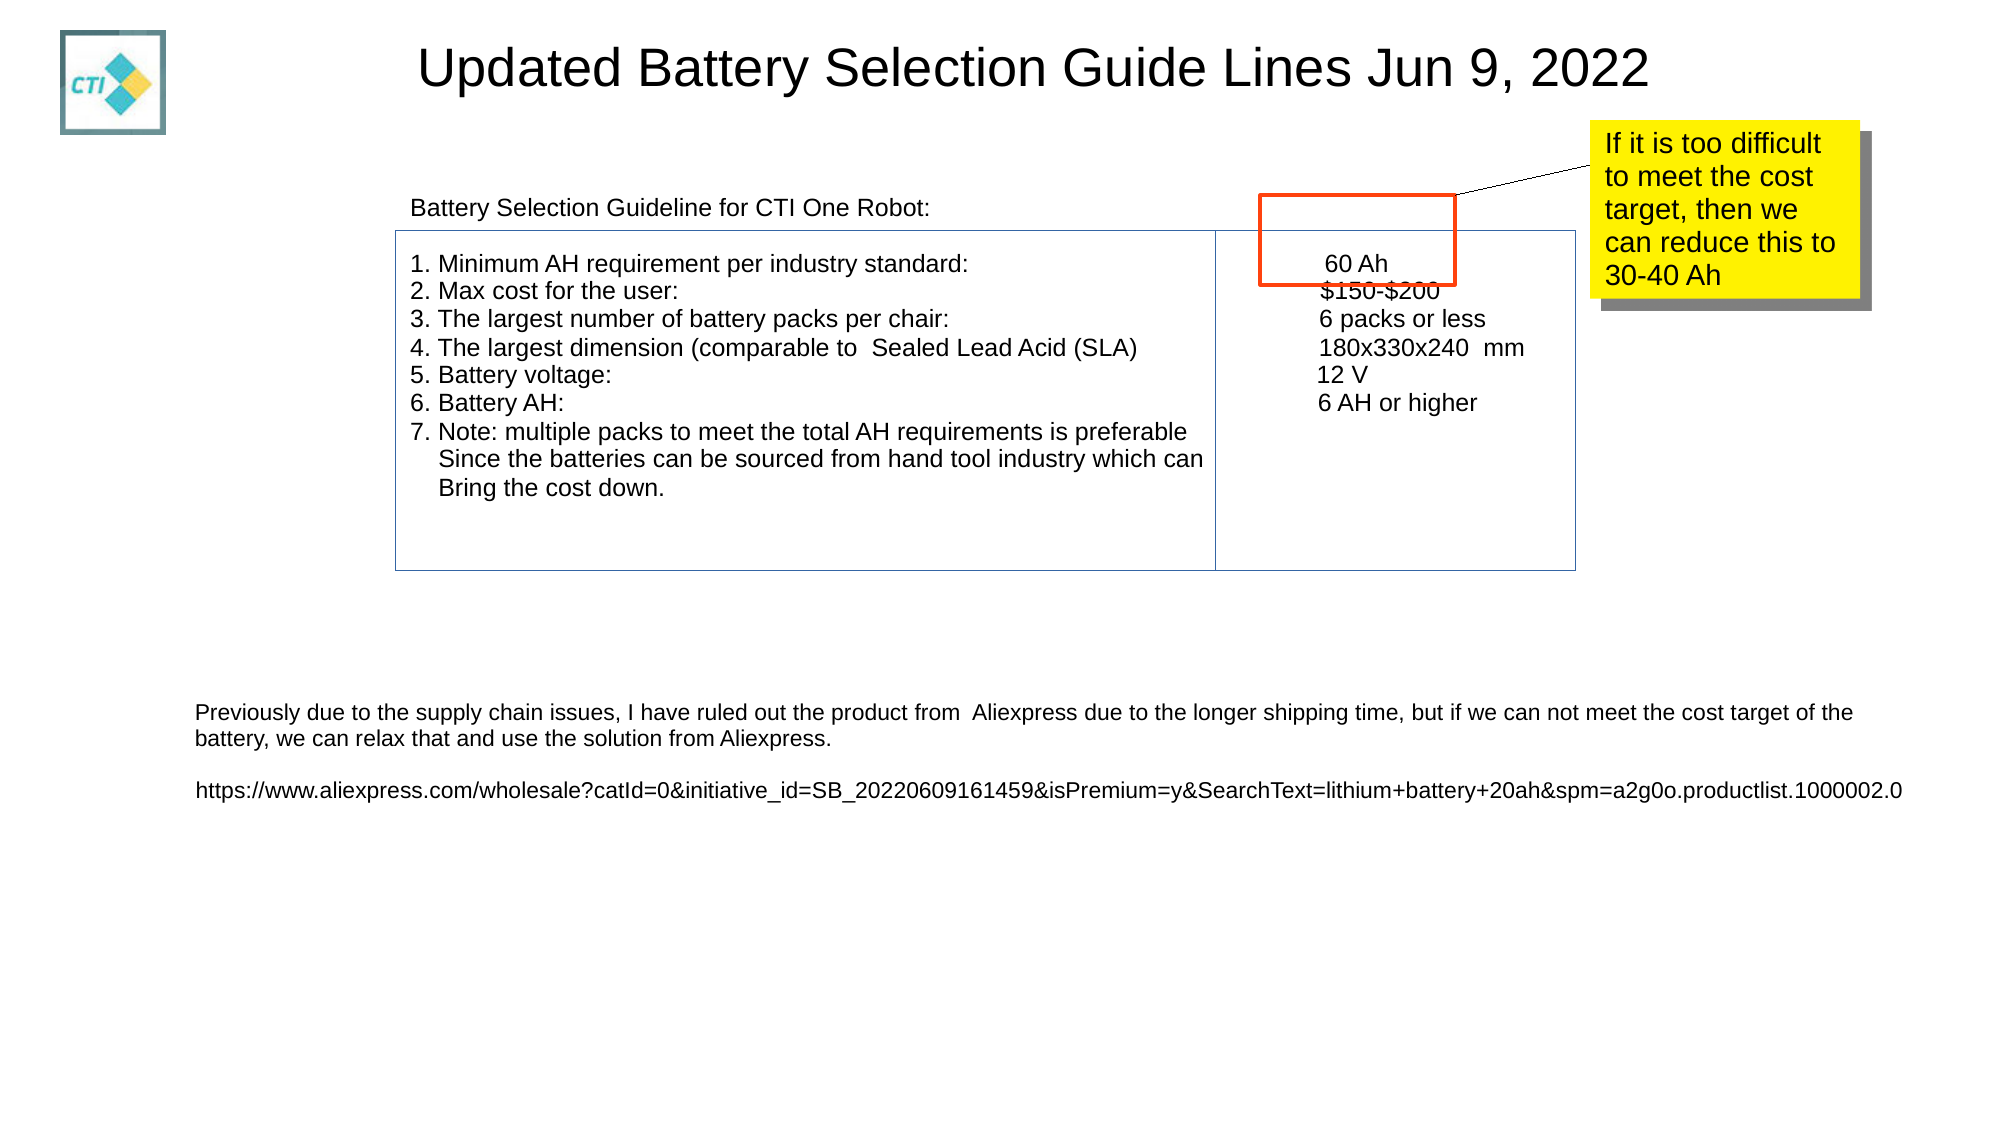

Updated Battery Selection Guide Lines Jun 9, 2022
If it is too difficult to meet the cost target, then we can reduce this to 30-40 Ah
Battery Selection Guideline for CTI One Robot:
1. Minimum AH requirement per industry standard: 60 Ah
2. Max cost for the user: $150-$200
3. The largest number of battery packs per chair: 6 packs or less
4. The largest dimension (comparable to Sealed Lead Acid (SLA) 180x330x240 mm
5. Battery voltage: 12 V
6. Battery AH: 6 AH or higher
7. Note: multiple packs to meet the total AH requirements is preferable
 Since the batteries can be sourced from hand tool industry which can
 Bring the cost down.
Previously due to the supply chain issues, I have ruled out the product from  Aliexpress due to the longer shipping time, but if we can not meet the cost target of the battery, we can relax that and use the solution from Aliexpress.
https://www.aliexpress.com/wholesale?catId=0&initiative_id=SB_20220609161459&isPremium=y&SearchText=lithium+battery+20ah&spm=a2g0o.productlist.1000002.0